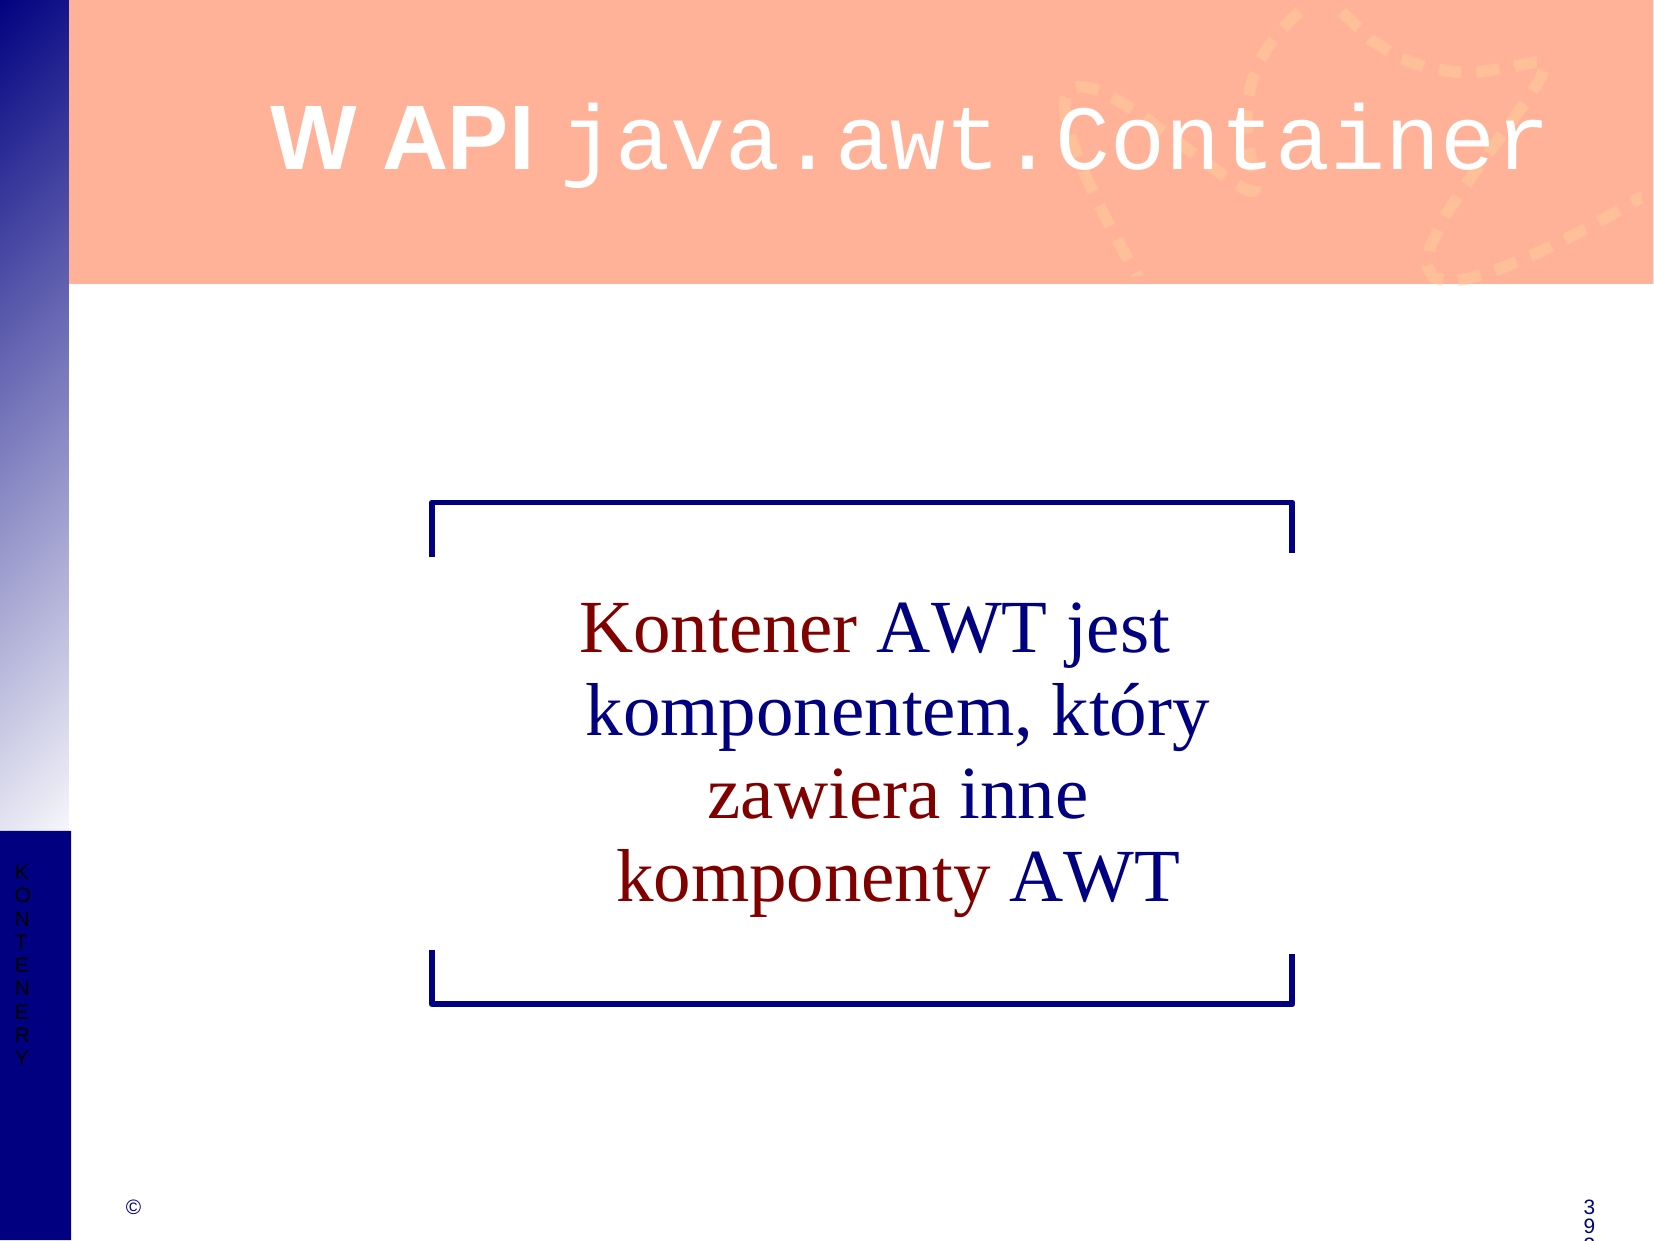

# W API java.awt.Container
Kontener AWT jest komponentem, który zawiera inne komponenty AWT
K
O
N
T
E
N
E
R
Y